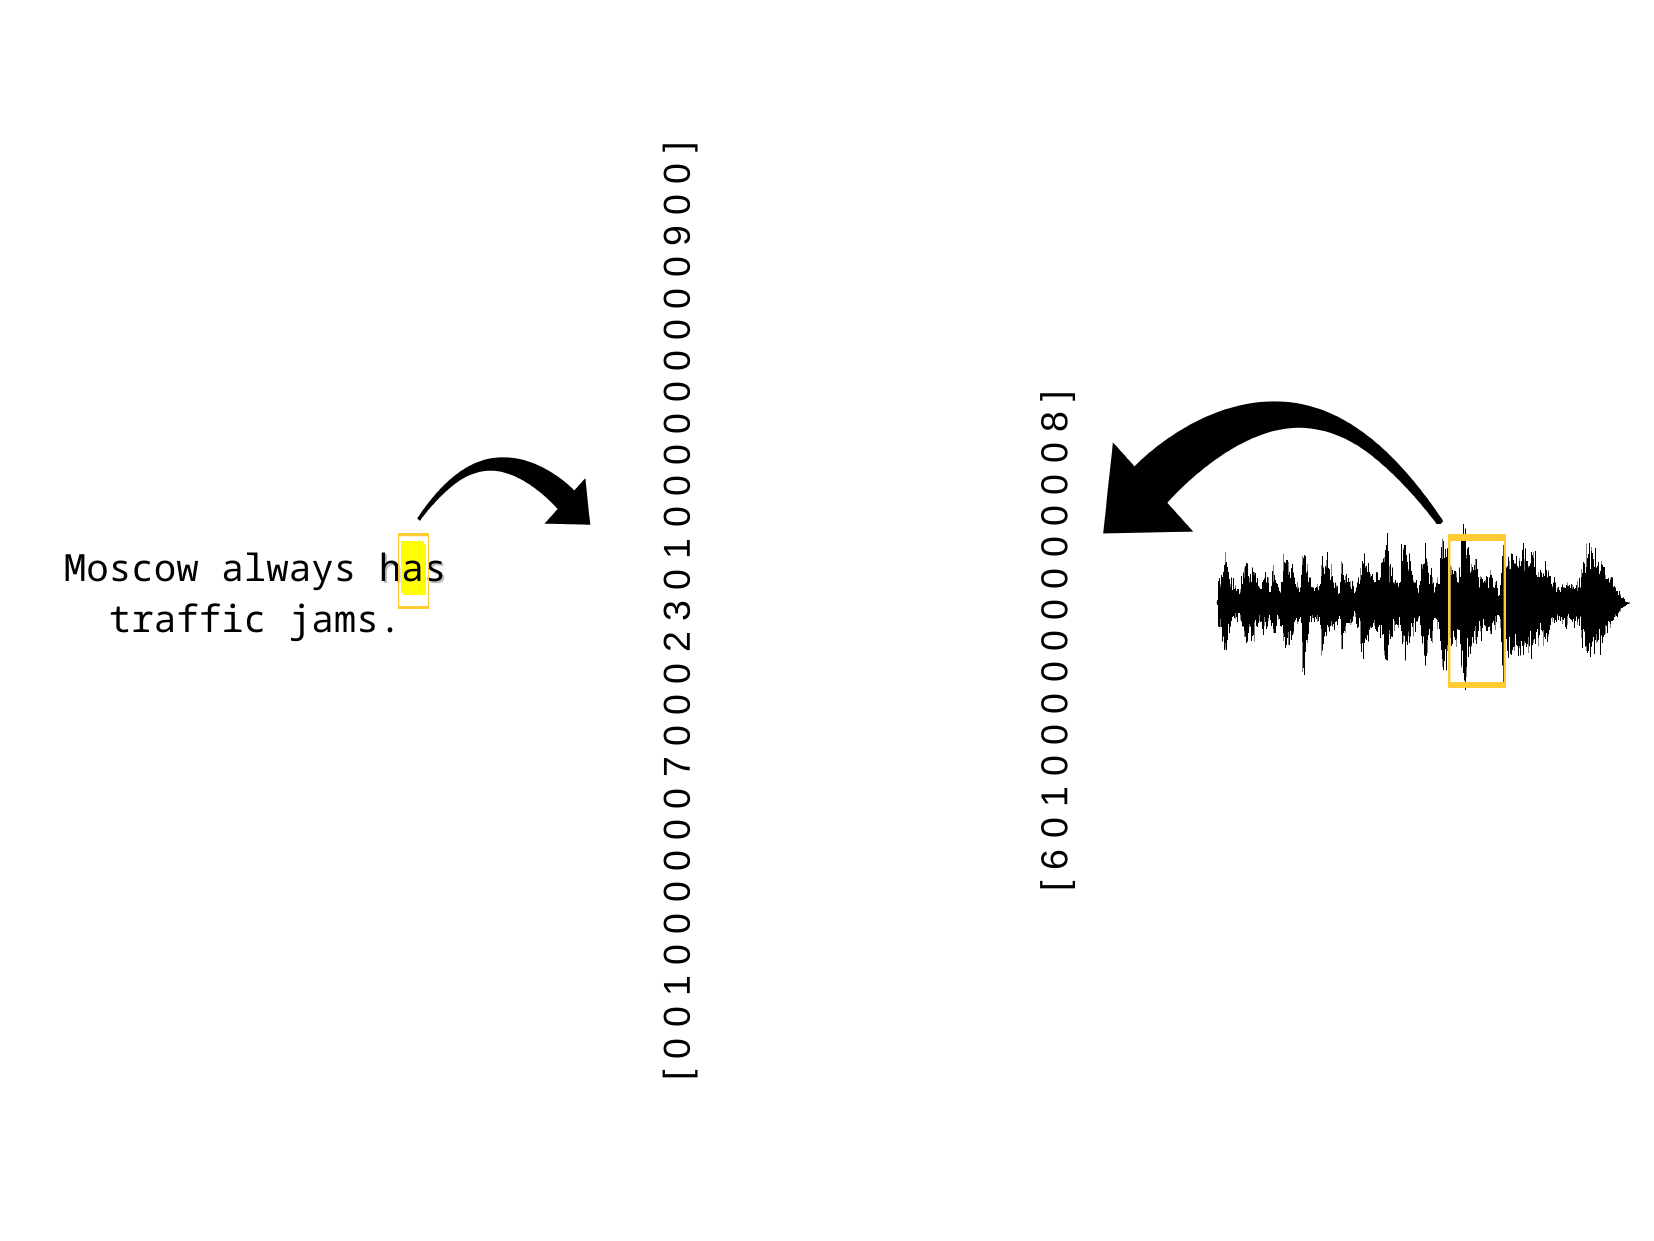

[ 0 0 1 0 0 0 0 0 0 7 0 0 0 2 3 0 1 0 0 0 0 0 0 0 0 0 9 0 0 ]
 [ 6 0 1 0 0 0 0 0 0 0 0 0 0 0 8 ]
# Moscow always has traffic jams.